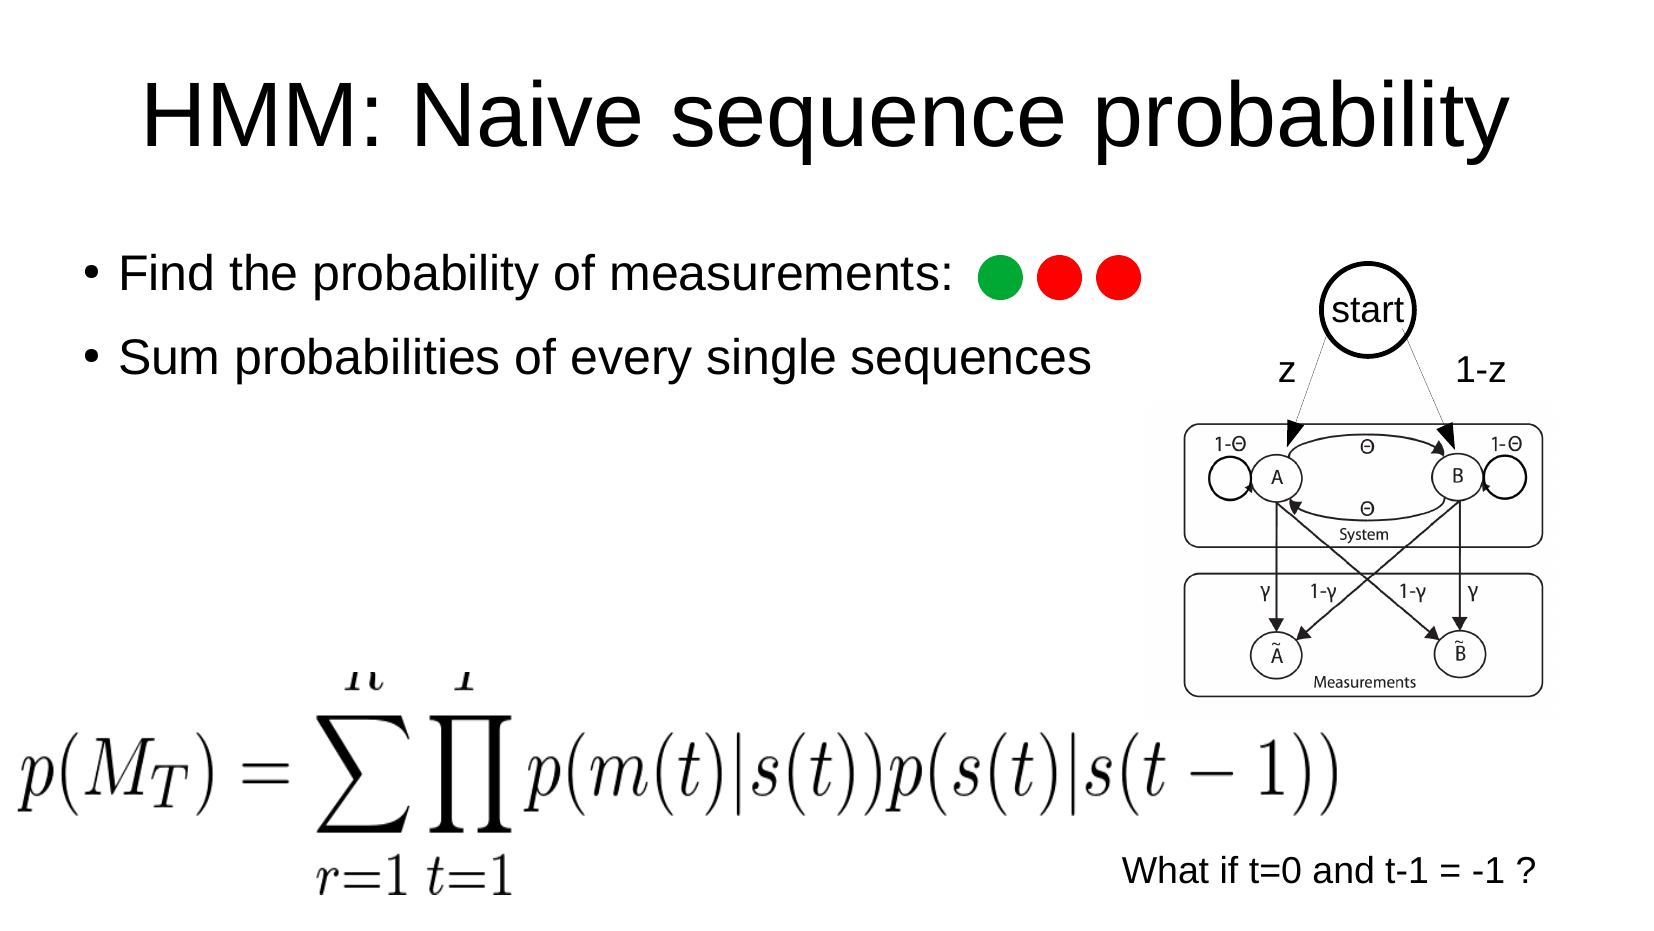

# HMM: Naive sequence probability
Find the probability of measurements:
Sum probabilities of every single sequences
start
z
1-z
What if t=0 and t-1 = -1 ?